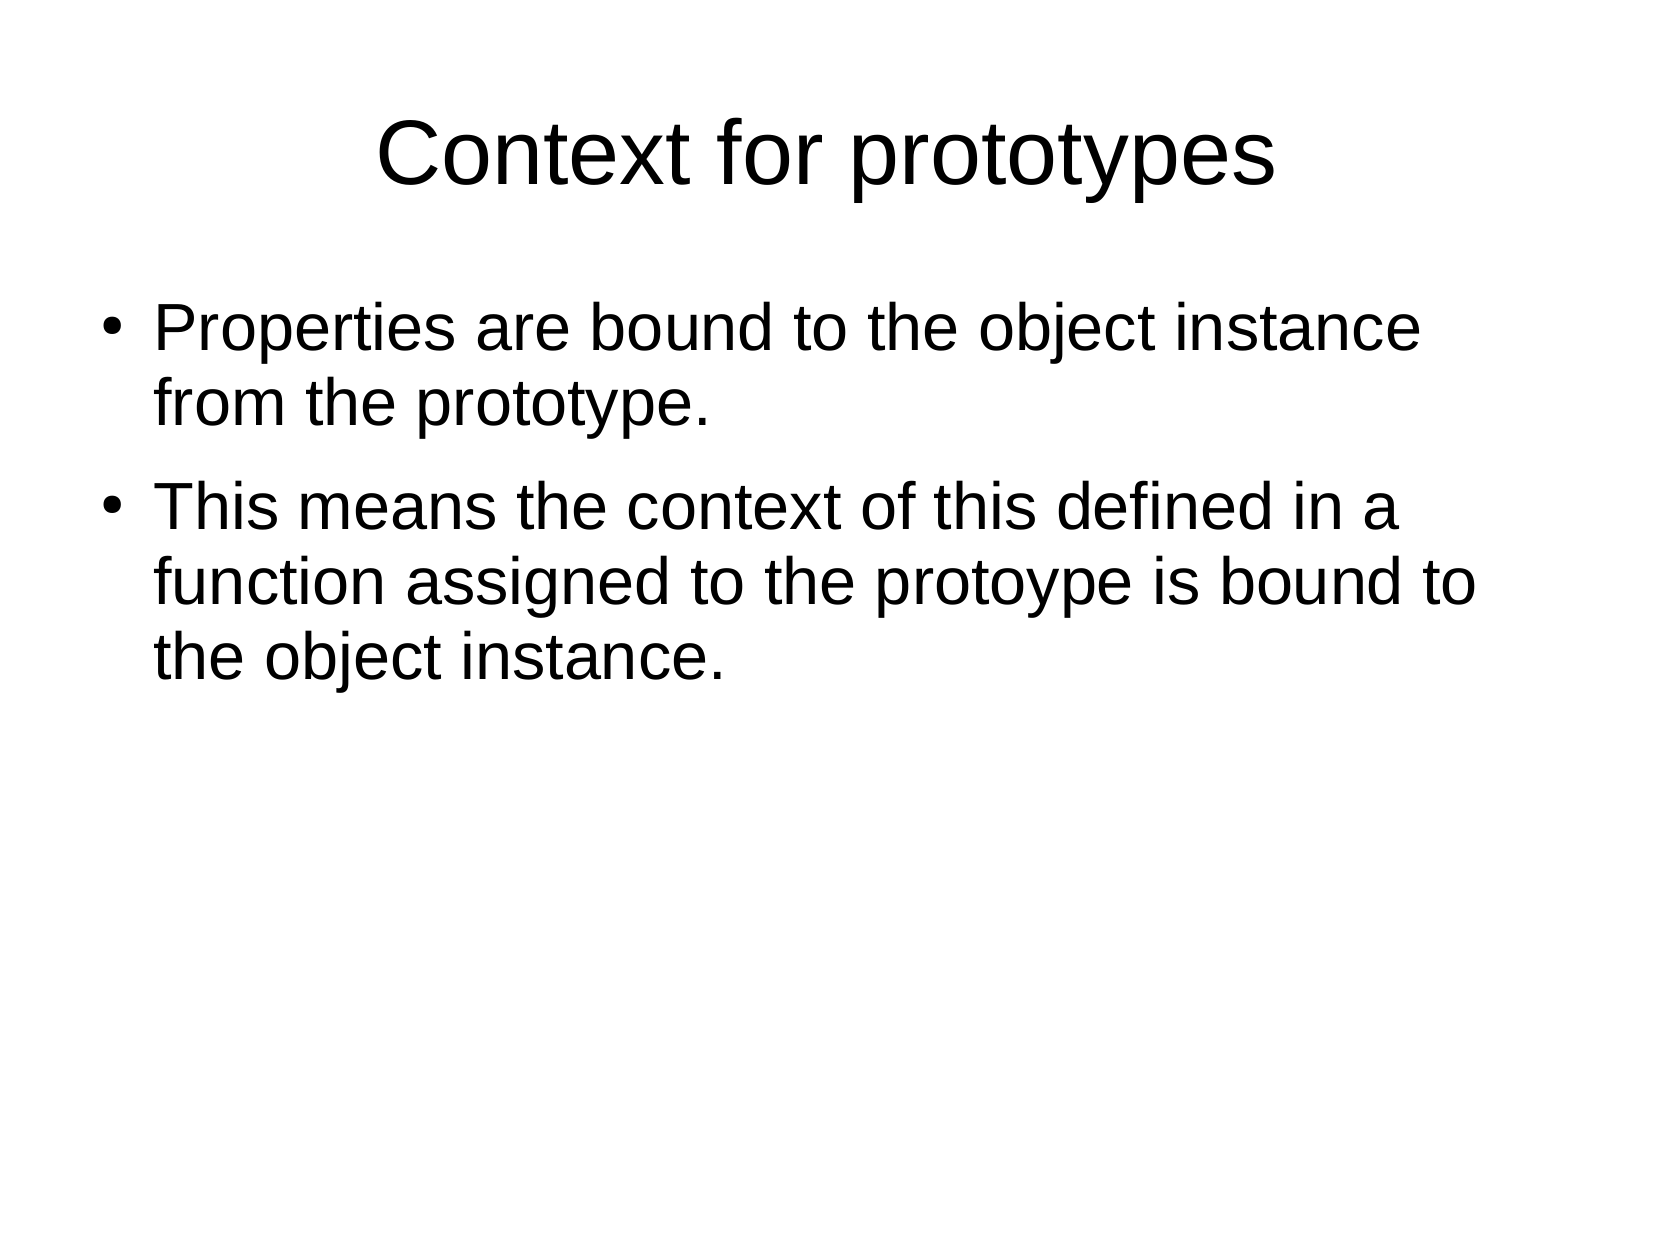

# Context for prototypes
Properties are bound to the object instance from the prototype.
This means the context of this defined in a function assigned to the protoype is bound to the object instance.